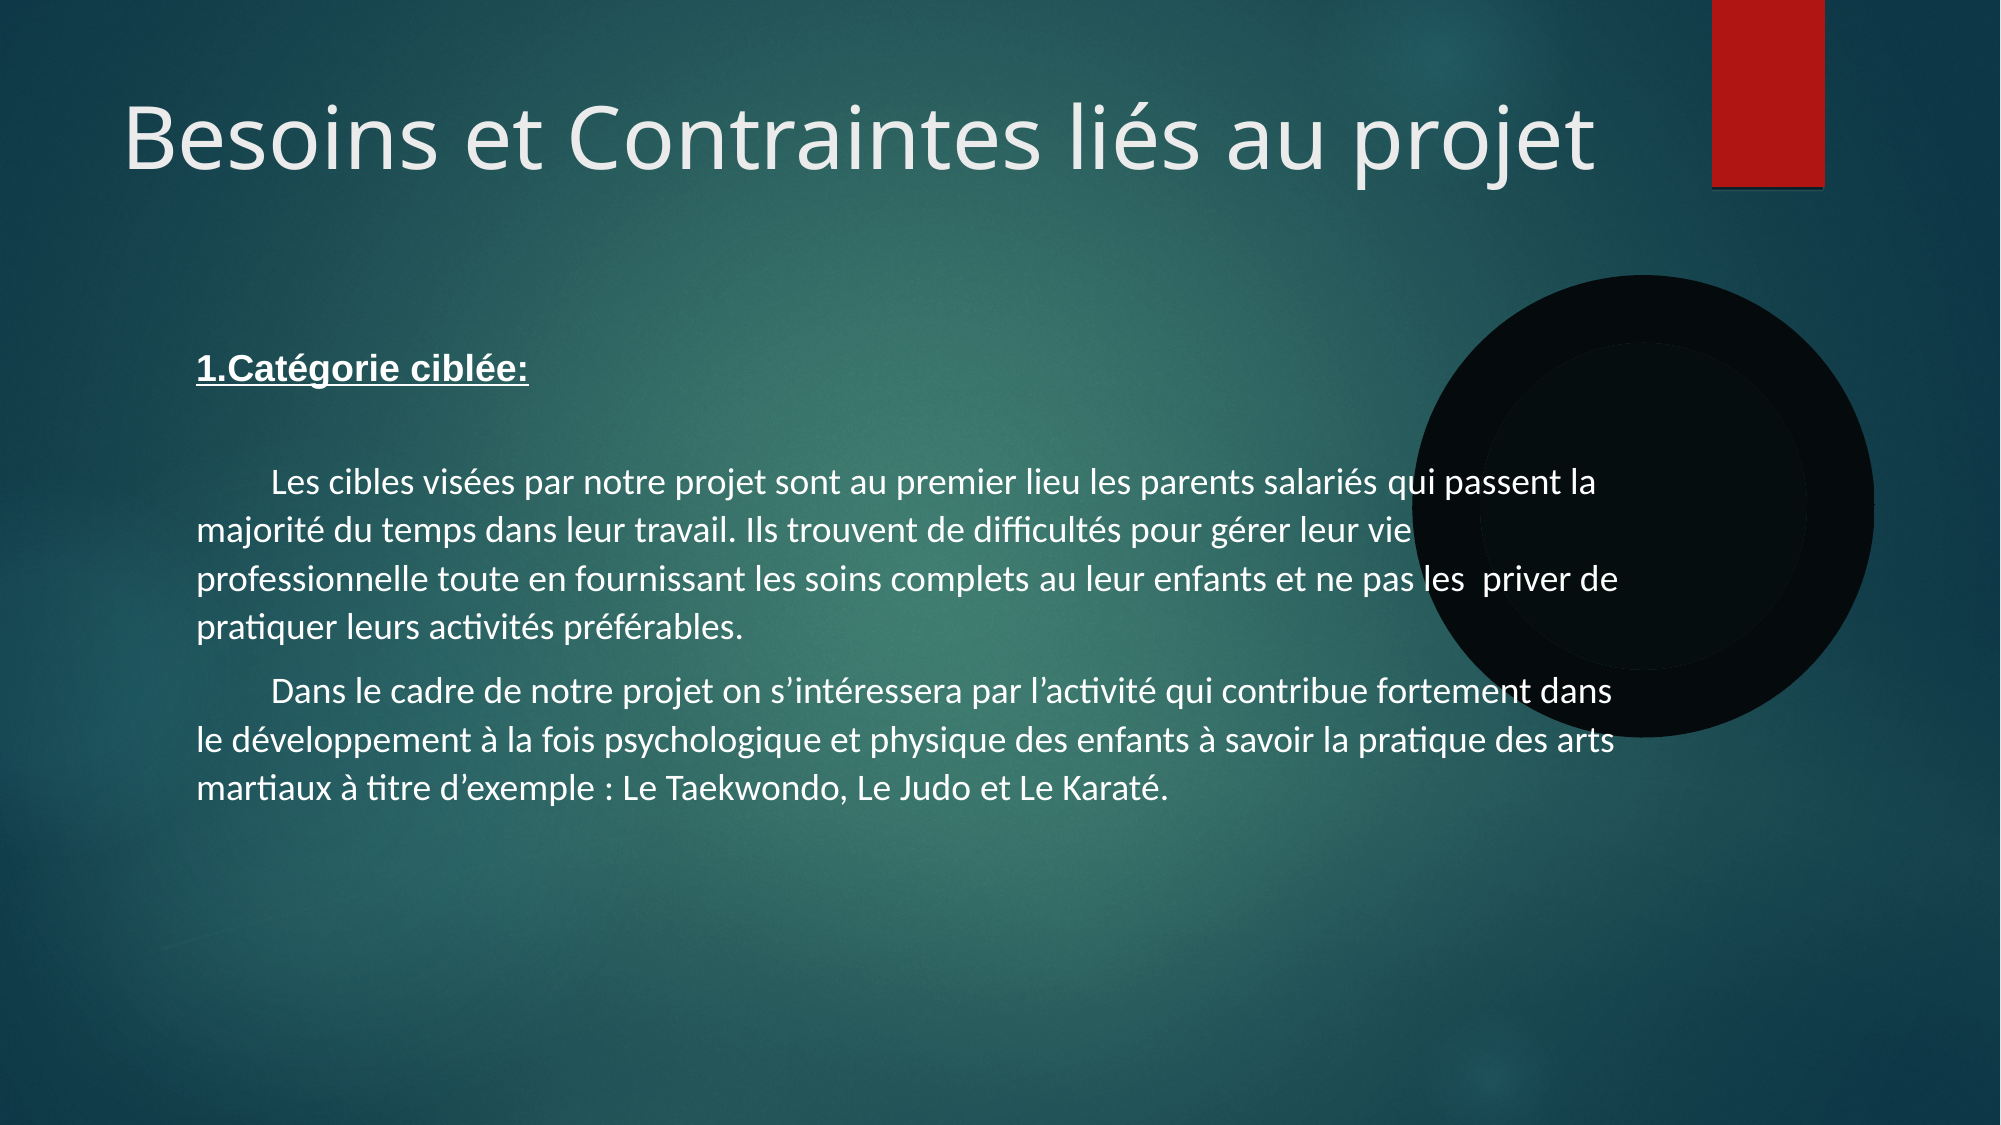

# Besoins et Contraintes liés au projet
1.Catégorie ciblée:
	Les cibles visées par notre projet sont au premier lieu les parents salariés qui passent la majorité du temps dans leur travail. Ils trouvent de difficultés pour gérer leur vie professionnelle toute en fournissant les soins complets au leur enfants et ne pas les priver de pratiquer leurs activités préférables.
	Dans le cadre de notre projet on s’intéressera par l’activité qui contribue fortement dans le développement à la fois psychologique et physique des enfants à savoir la pratique des arts martiaux à titre d’exemple : Le Taekwondo, Le Judo et Le Karaté.